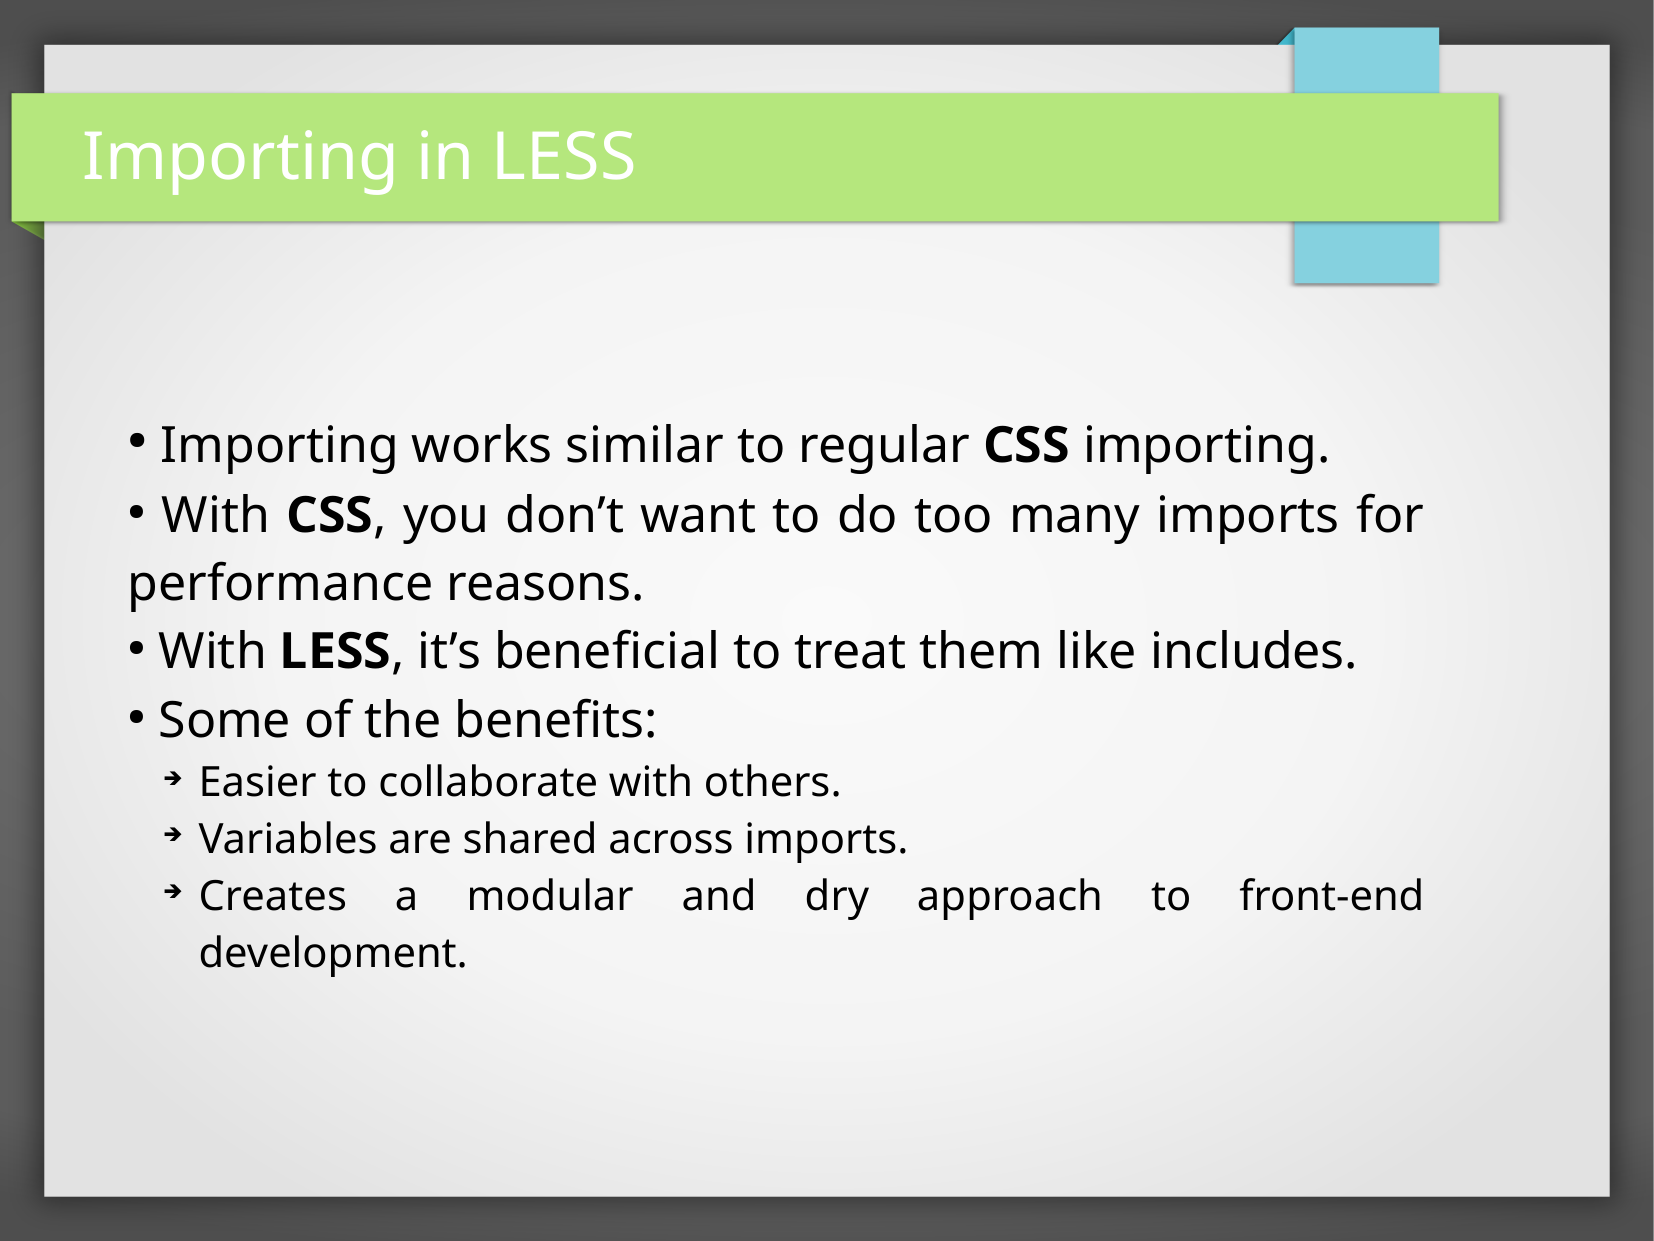

# Importing in LESS
 Importing works similar to regular CSS importing.
 With CSS, you don’t want to do too many imports for performance reasons.
 With LESS, it’s beneficial to treat them like includes.
 Some of the benefits:
Easier to collaborate with others.
Variables are shared across imports.
Creates a modular and dry approach to front-end development.